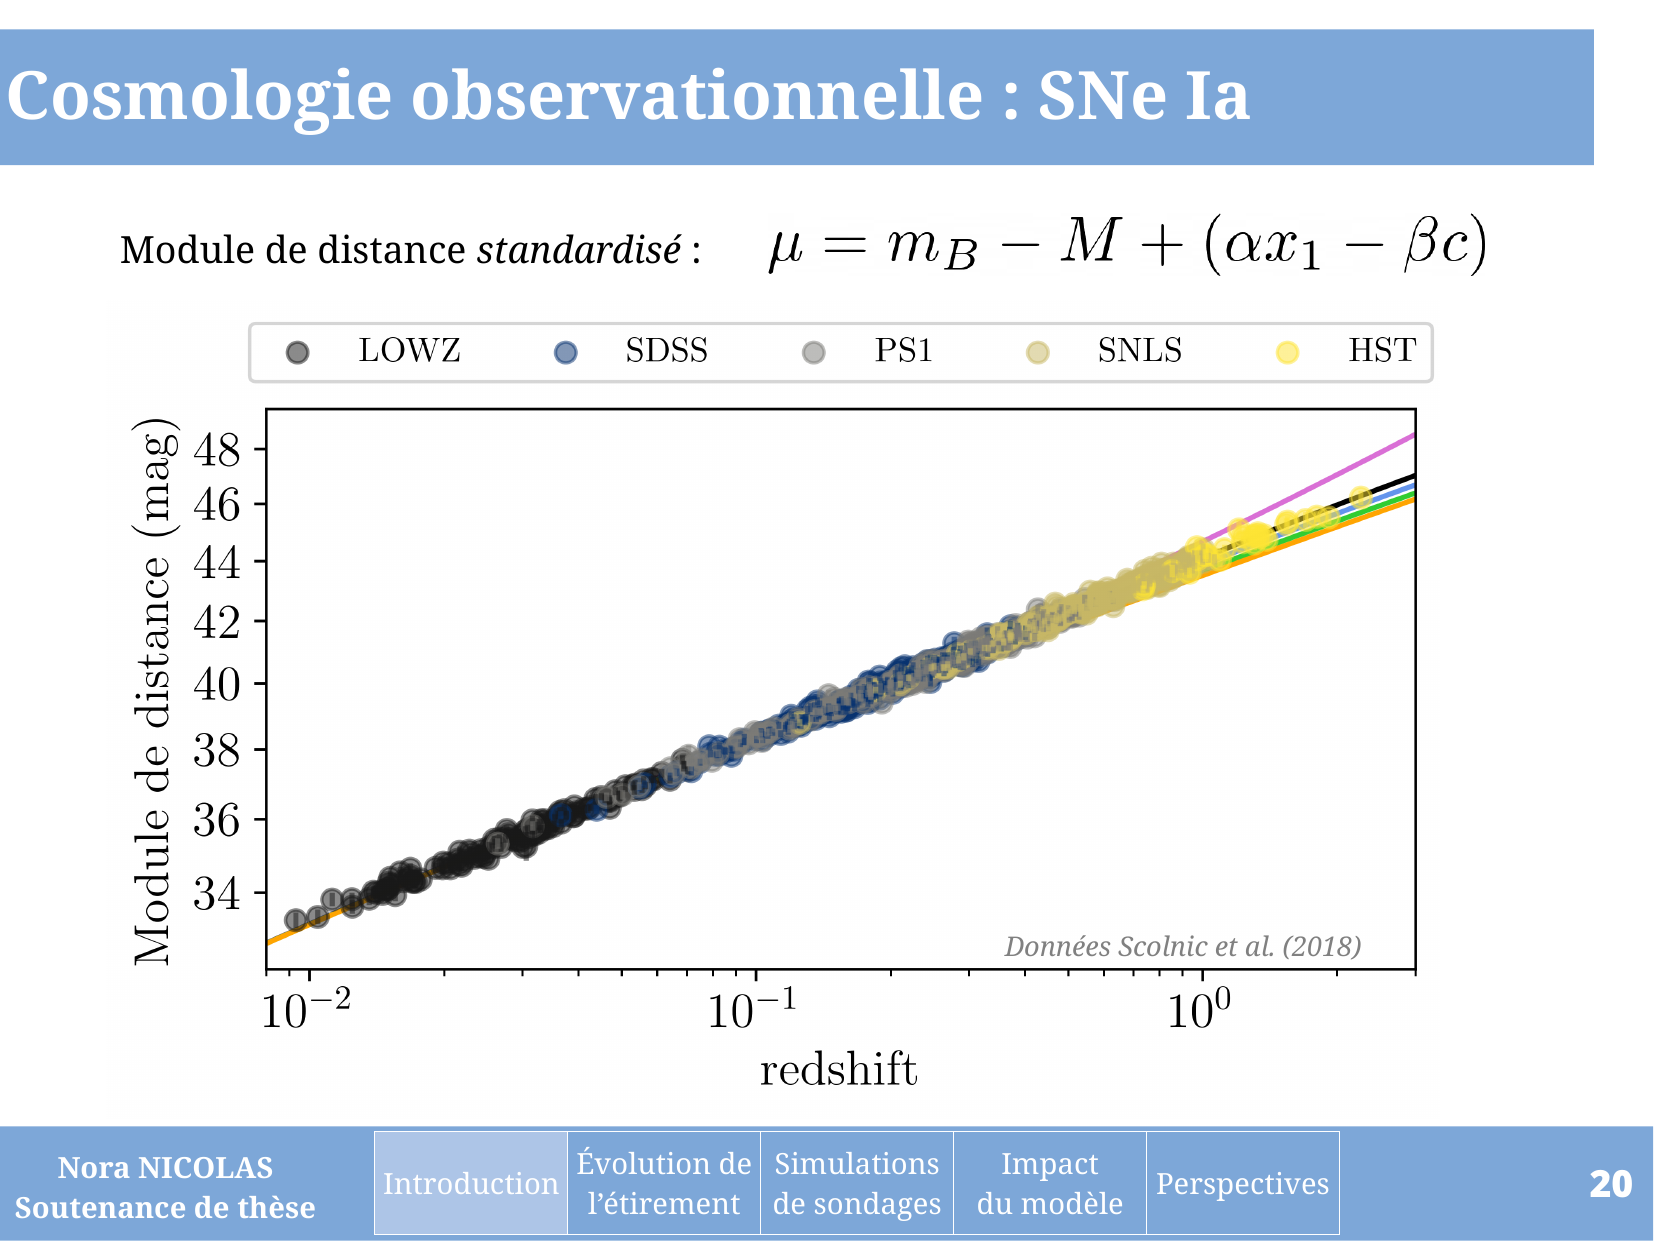

# Cosmologie observationnelle : SNe Ia
Module de distance standardisé :
Données Scolnic et al. (2018)
20
Introduction
Évolution de
l’étirement
Simulations
de sondages
Impact
du modèle
Perspectives